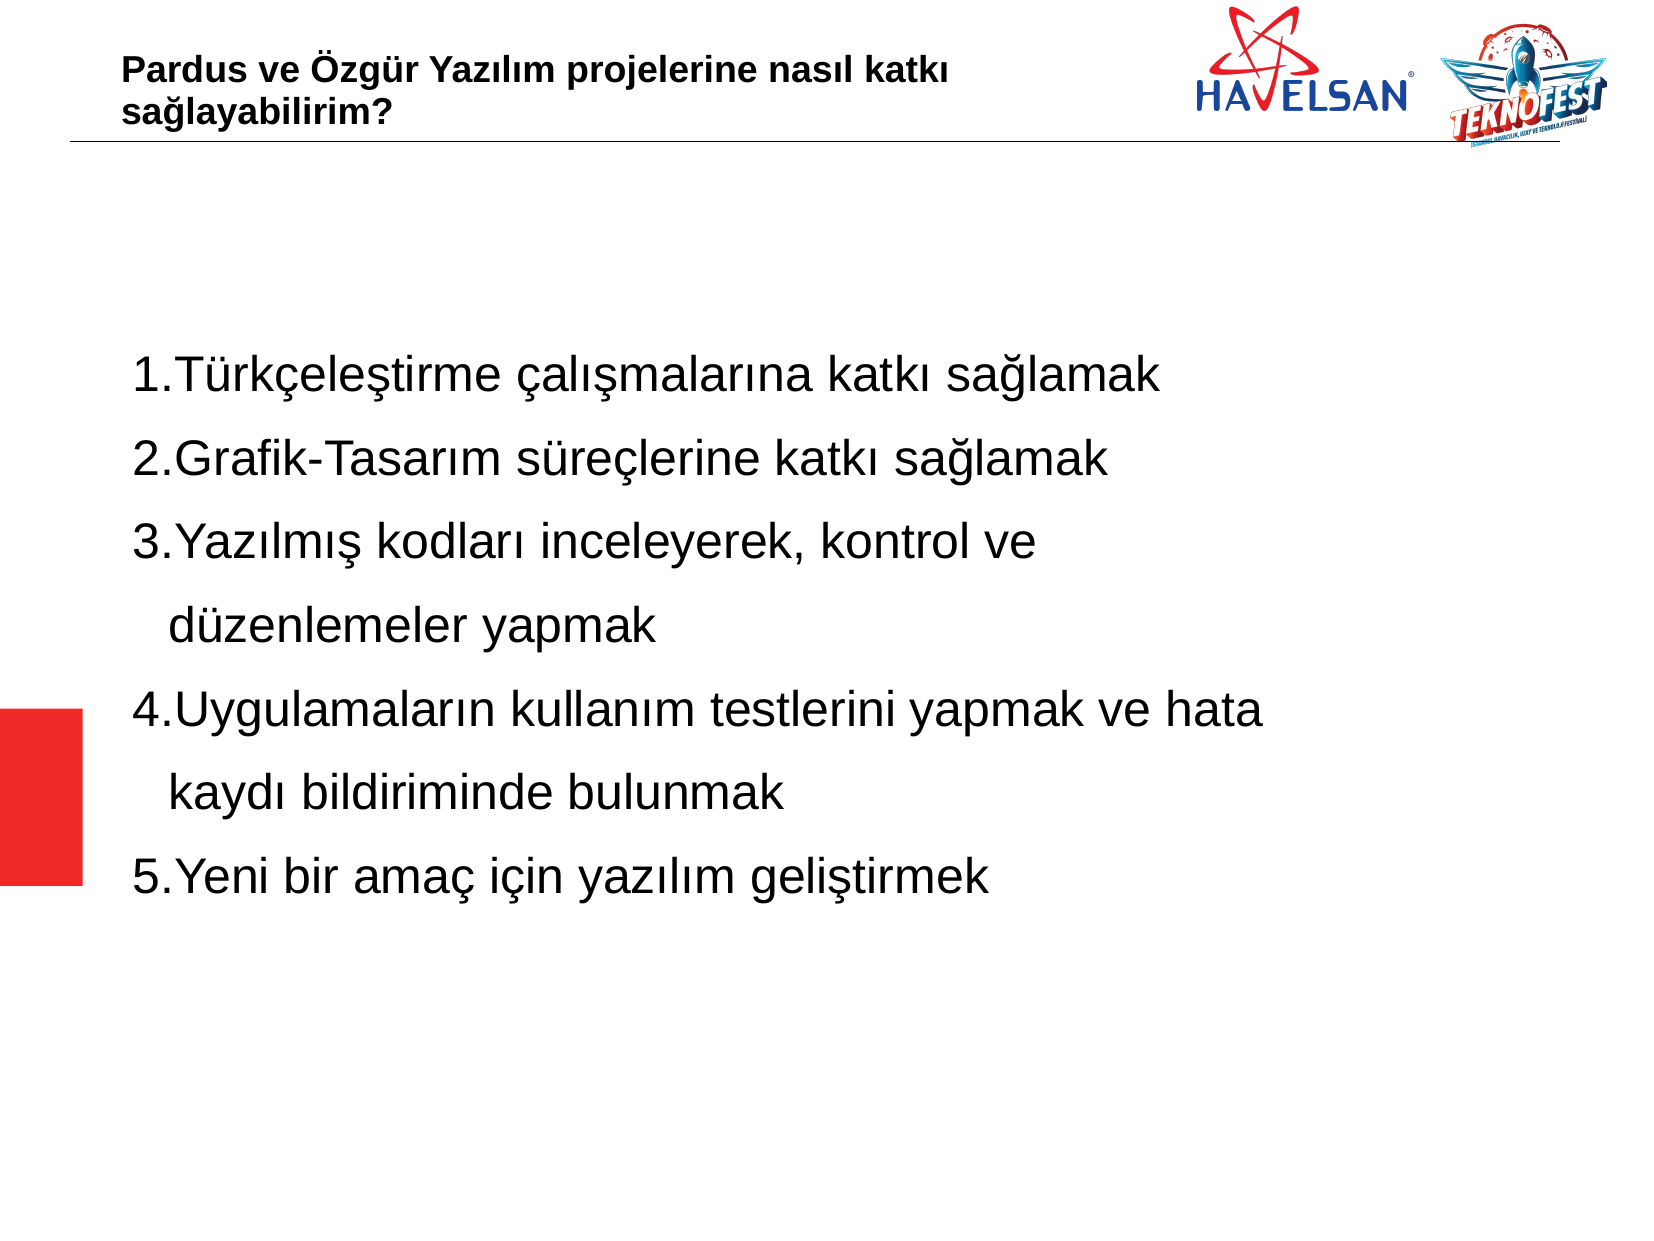

Pardus ve Özgür Yazılım projelerine nasıl katkı
sağlayabilirim?
Türkçeleştirme çalışmalarına katkı sağlamak
Grafik-Tasarım süreçlerine katkı sağlamak
Yazılmış kodları inceleyerek, kontrol ve düzenlemeler yapmak
Uygulamaların kullanım testlerini yapmak ve hata kaydı bildiriminde bulunmak
Yeni bir amaç için yazılım geliştirmek